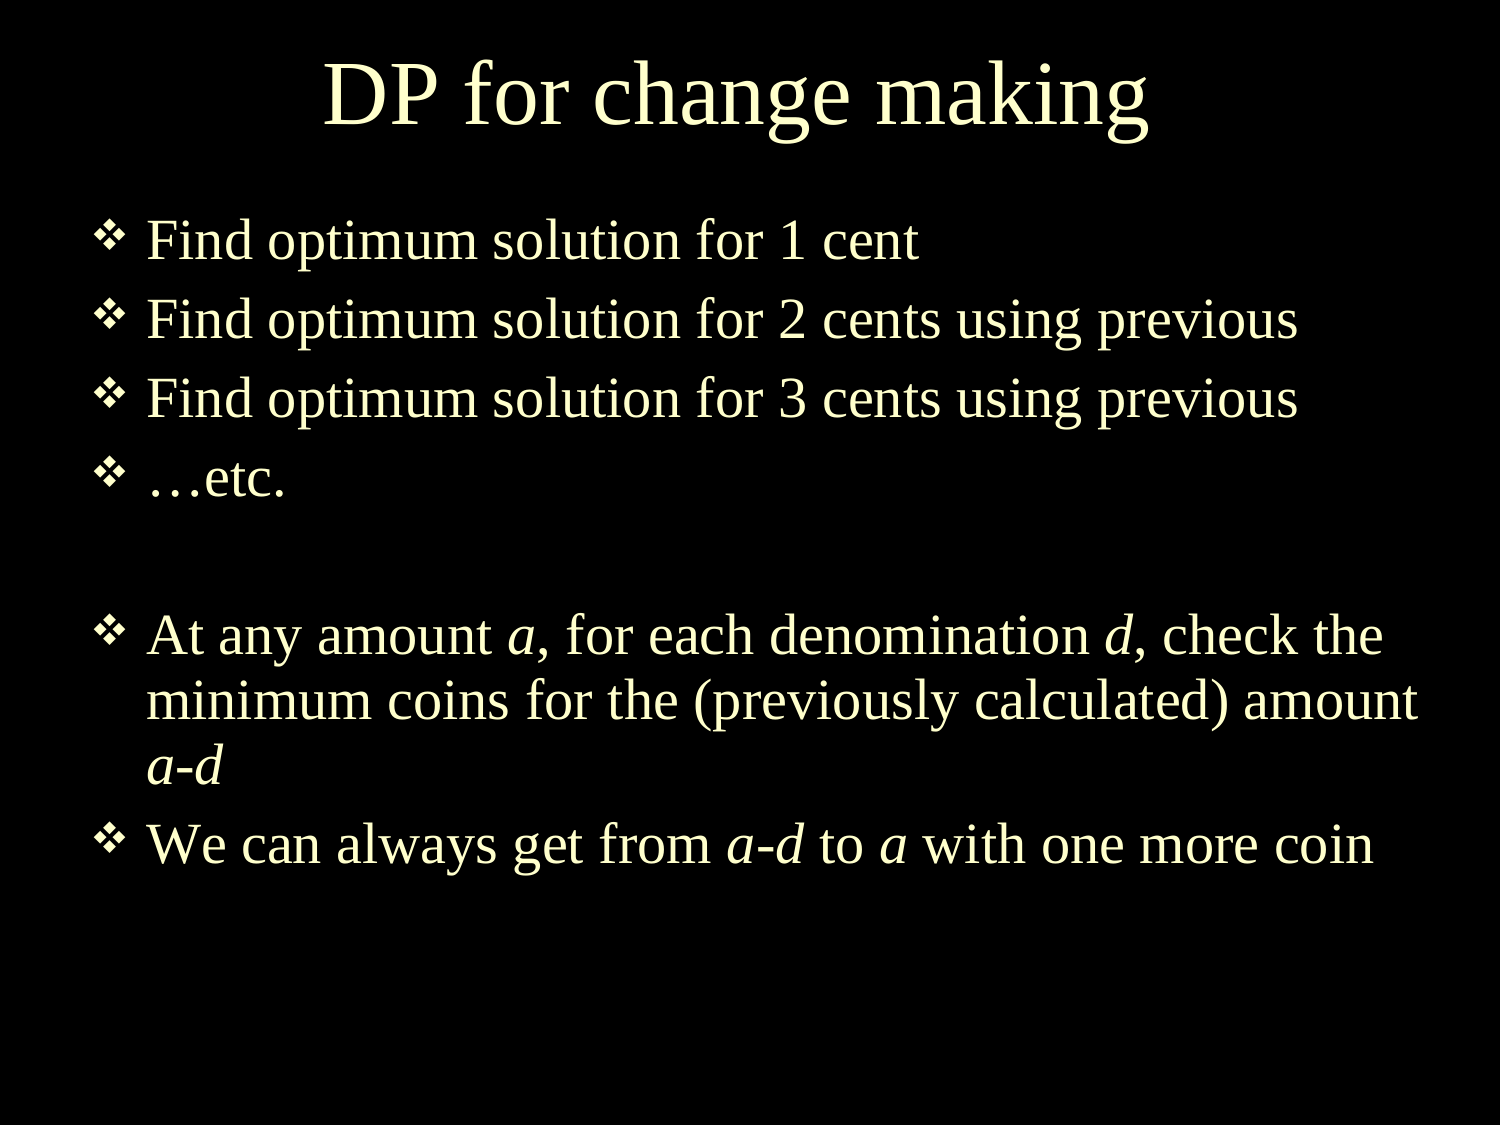

# DP for change making
Find optimum solution for 1 cent
Find optimum solution for 2 cents using previous
Find optimum solution for 3 cents using previous
…etc.
At any amount a, for each denomination d, check the minimum coins for the (previously calculated) amount a-d
We can always get from a-d to a with one more coin